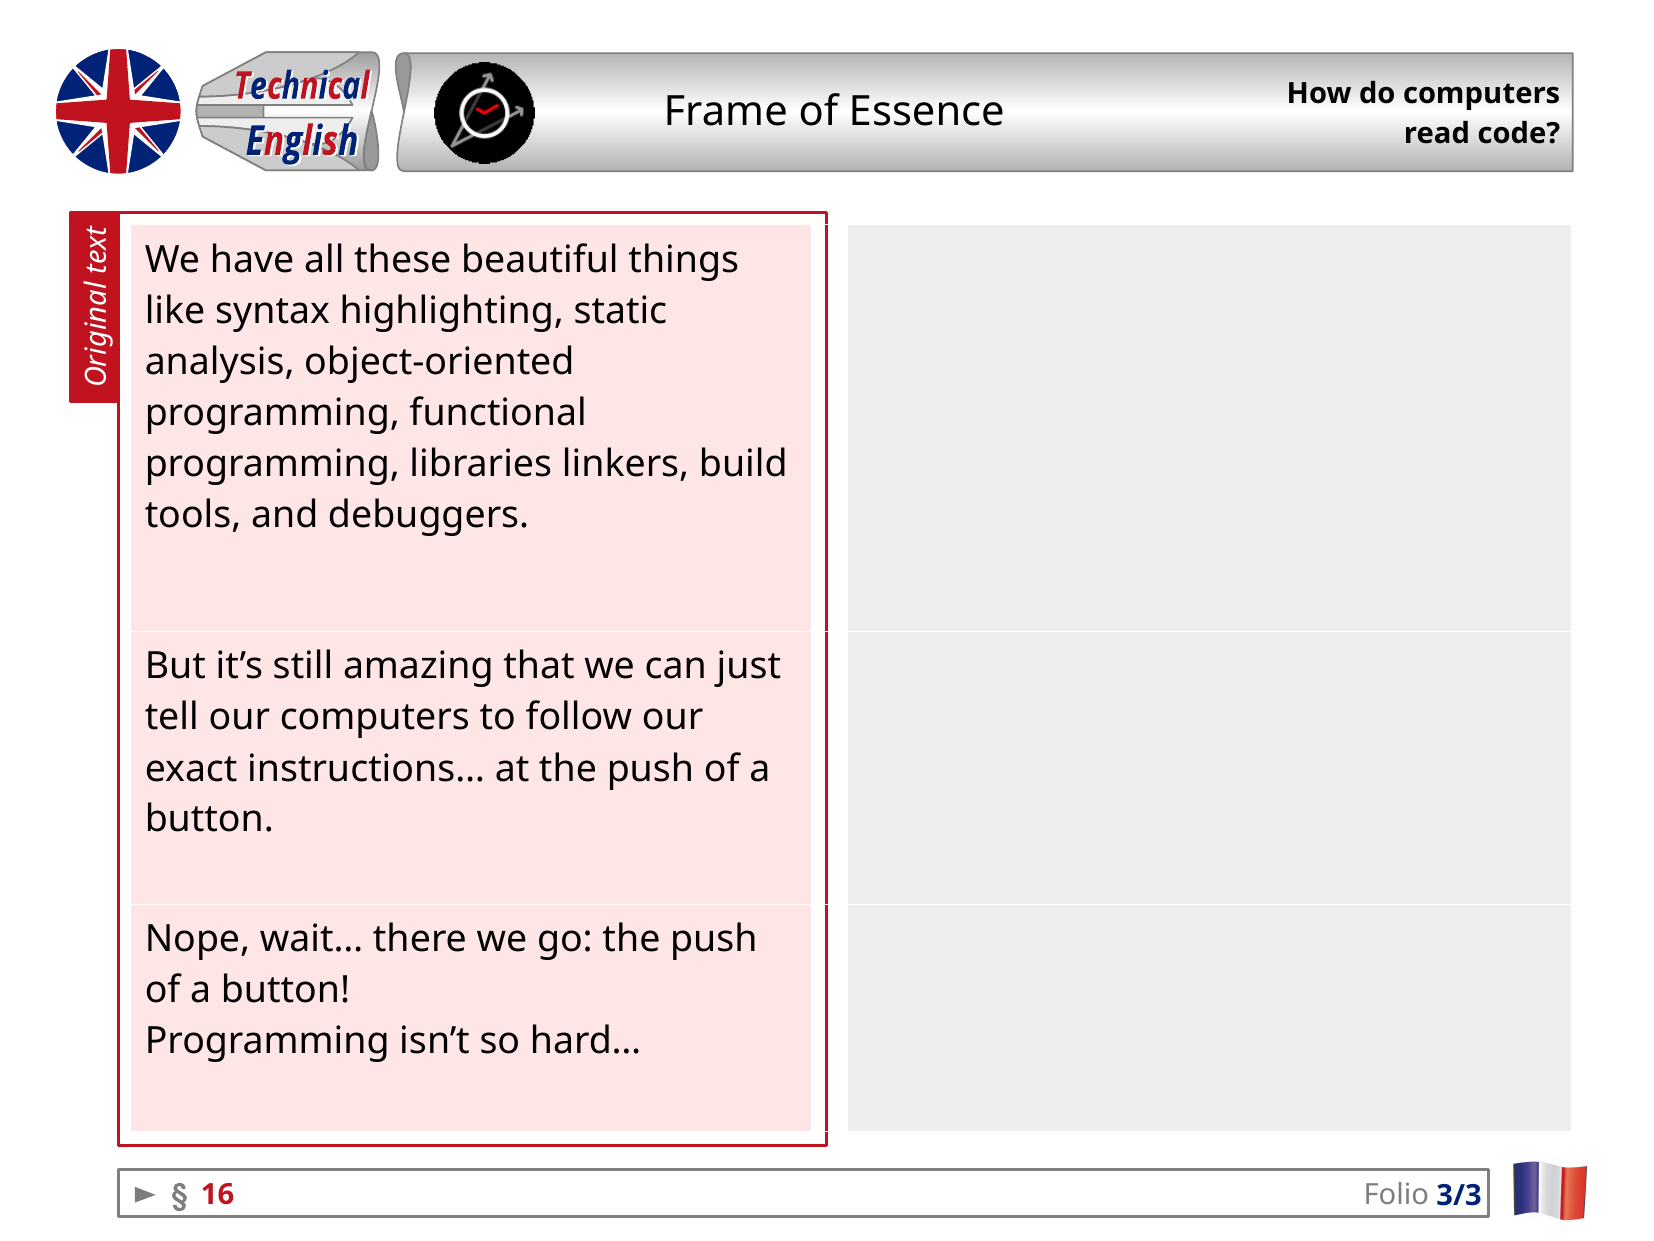

#
| We have all these beautiful things like syntax highlighting, static analysis, object-oriented programming, functional programming, libraries linkers, build tools, and debuggers. | | |
| --- | --- | --- |
| But it’s still amazing that we can just tell our computers to follow our exact instructions… at the push of a button. | | |
| Nope, wait… there we go: the push of a button! Programming isn’t so hard… | | |
16
3/3